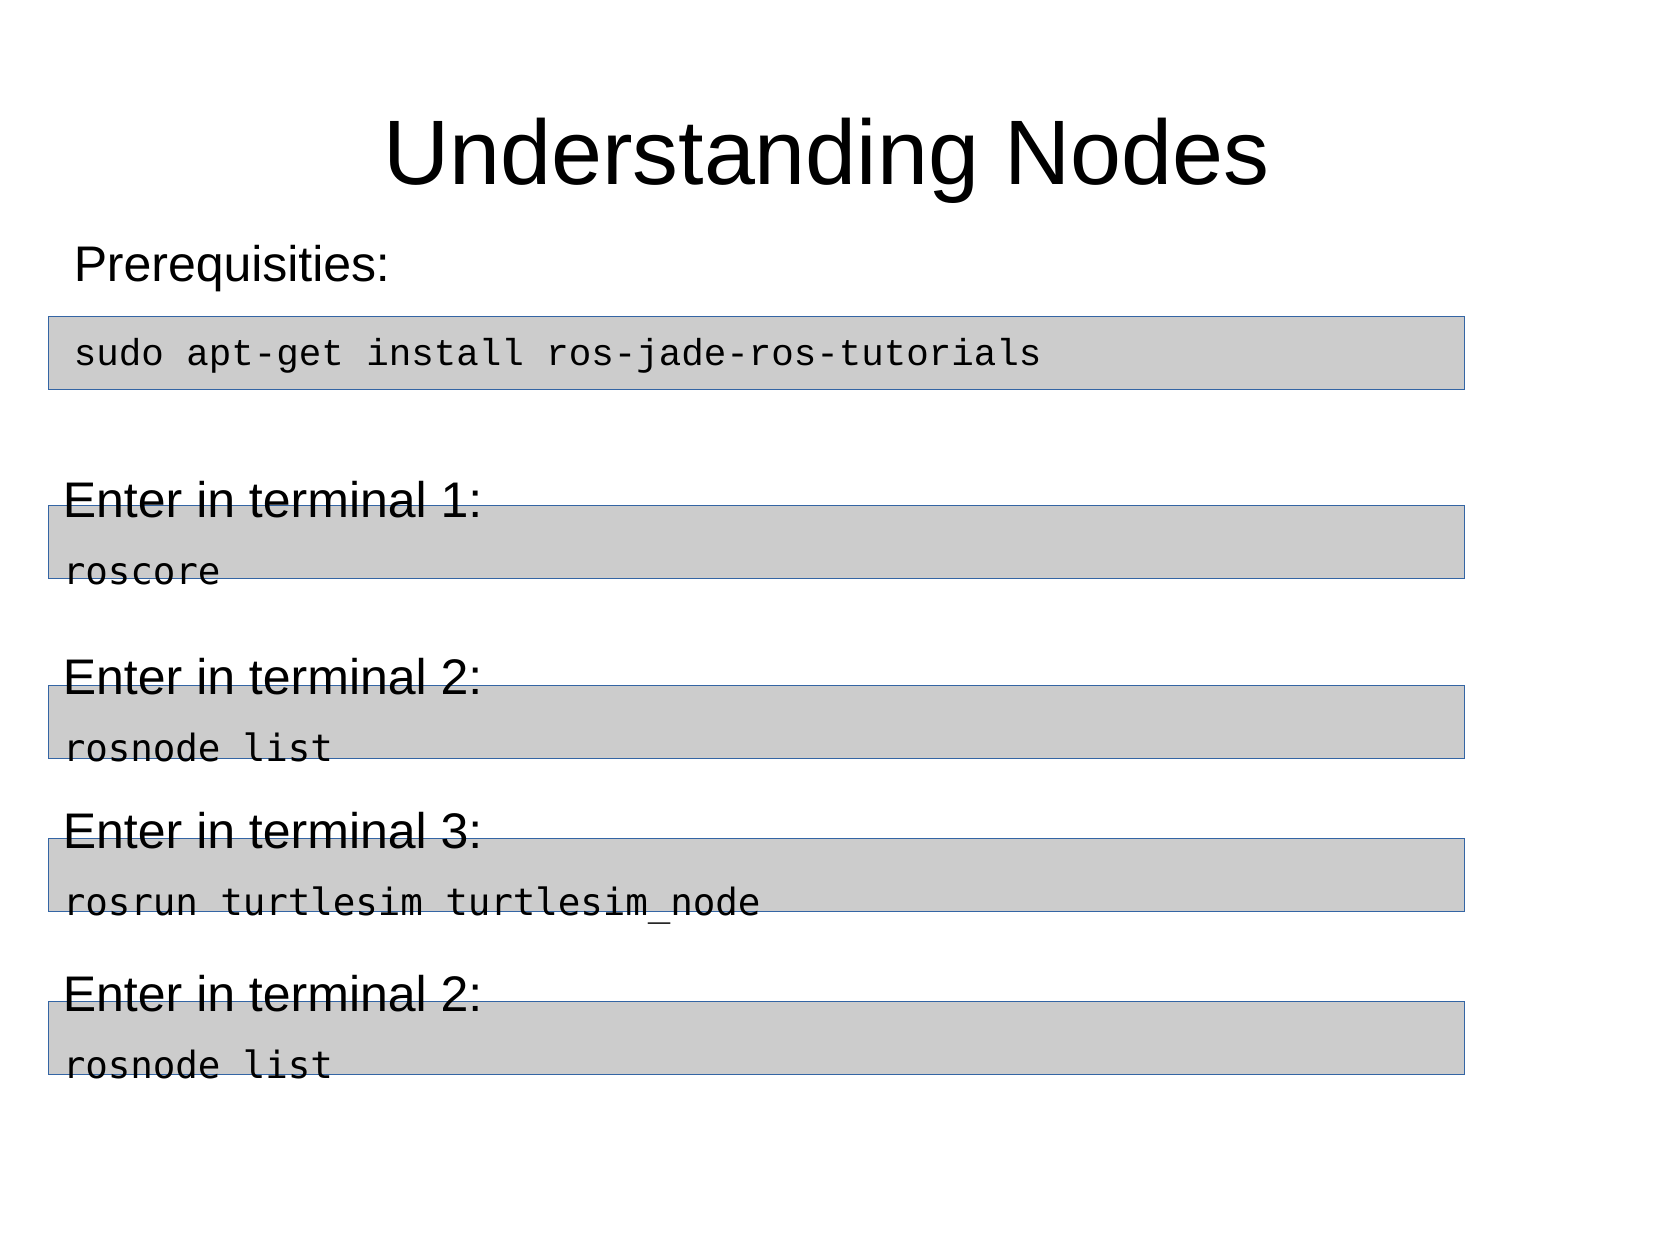

# Understanding Nodes
Prerequisities:
sudo apt-get install ros-jade-ros-tutorials
Enter in terminal 1:
roscore
Enter in terminal 2:
rosnode list
Enter in terminal 3:
rosrun turtlesim turtlesim_node
Enter in terminal 2:
rosnode list